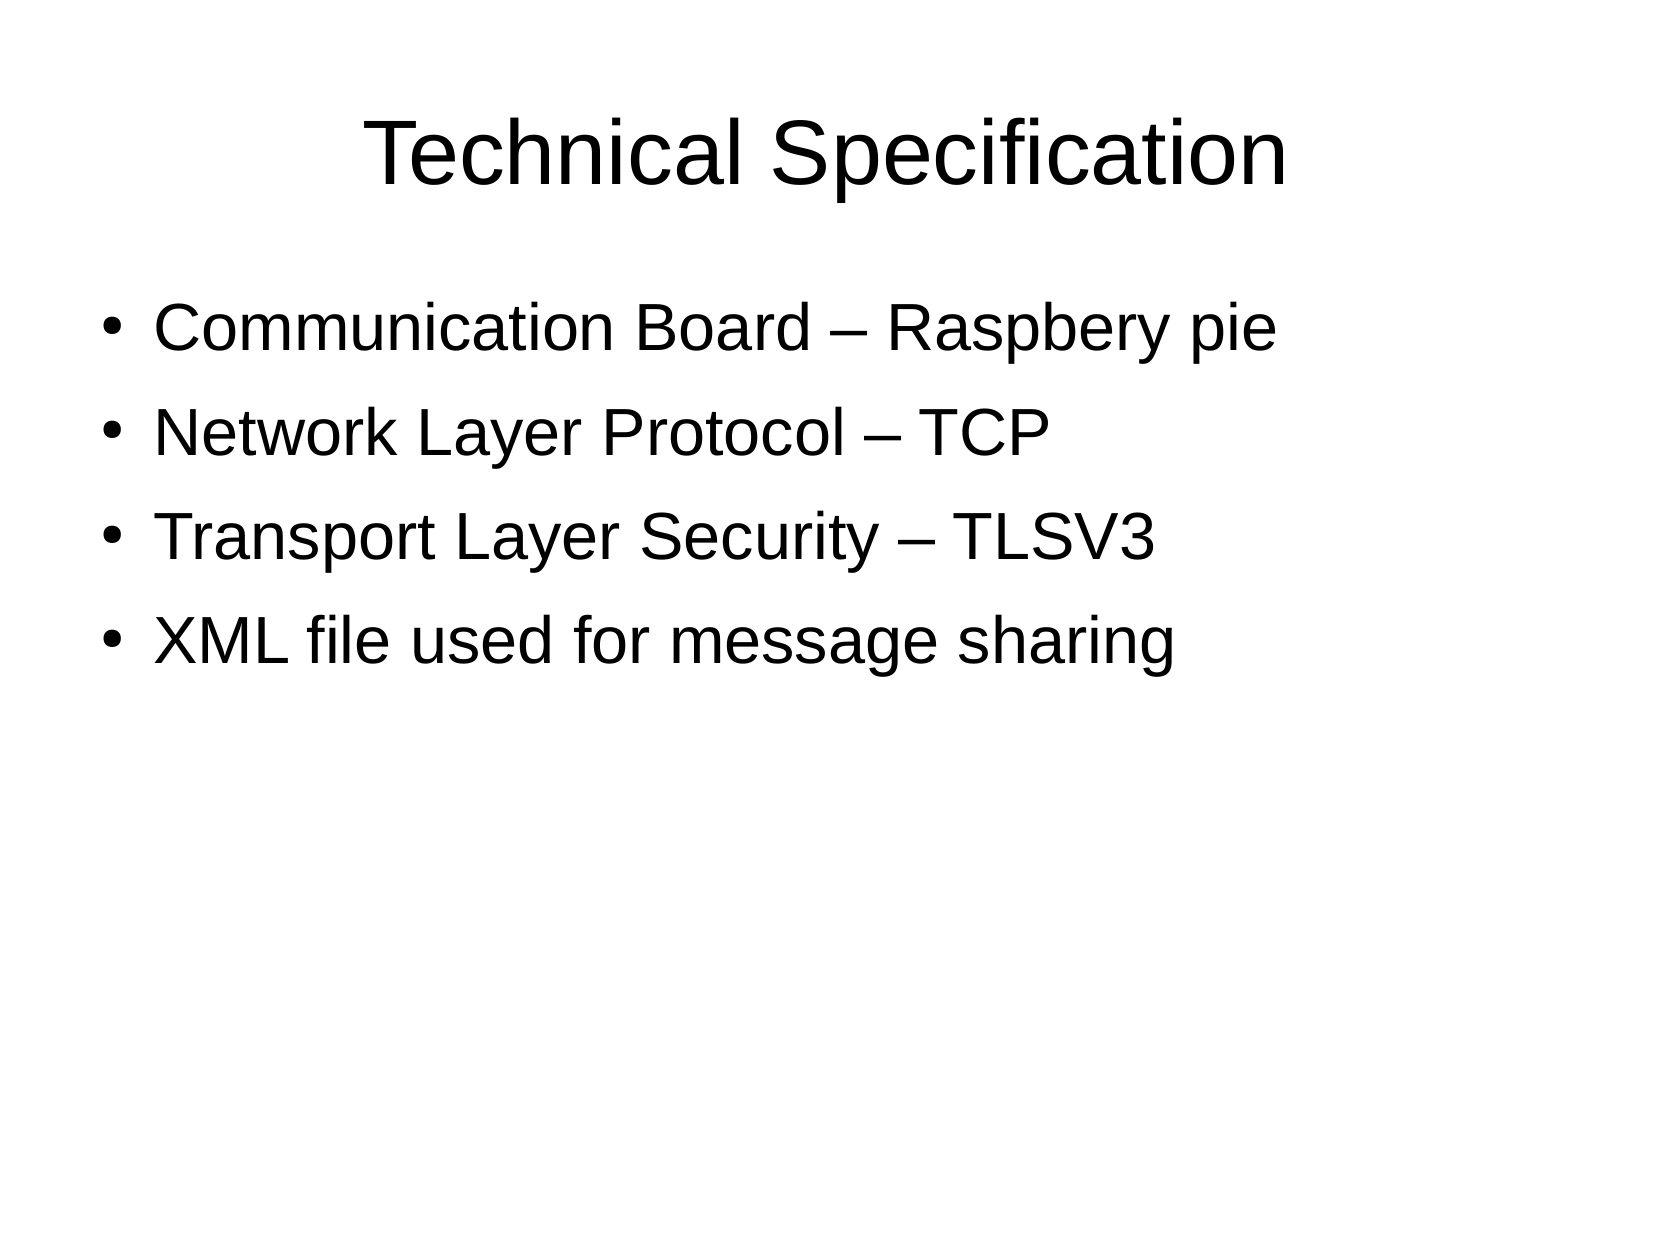

# Technical Specification
Communication Board – Raspbery pie
Network Layer Protocol – TCP
Transport Layer Security – TLSV3
XML file used for message sharing